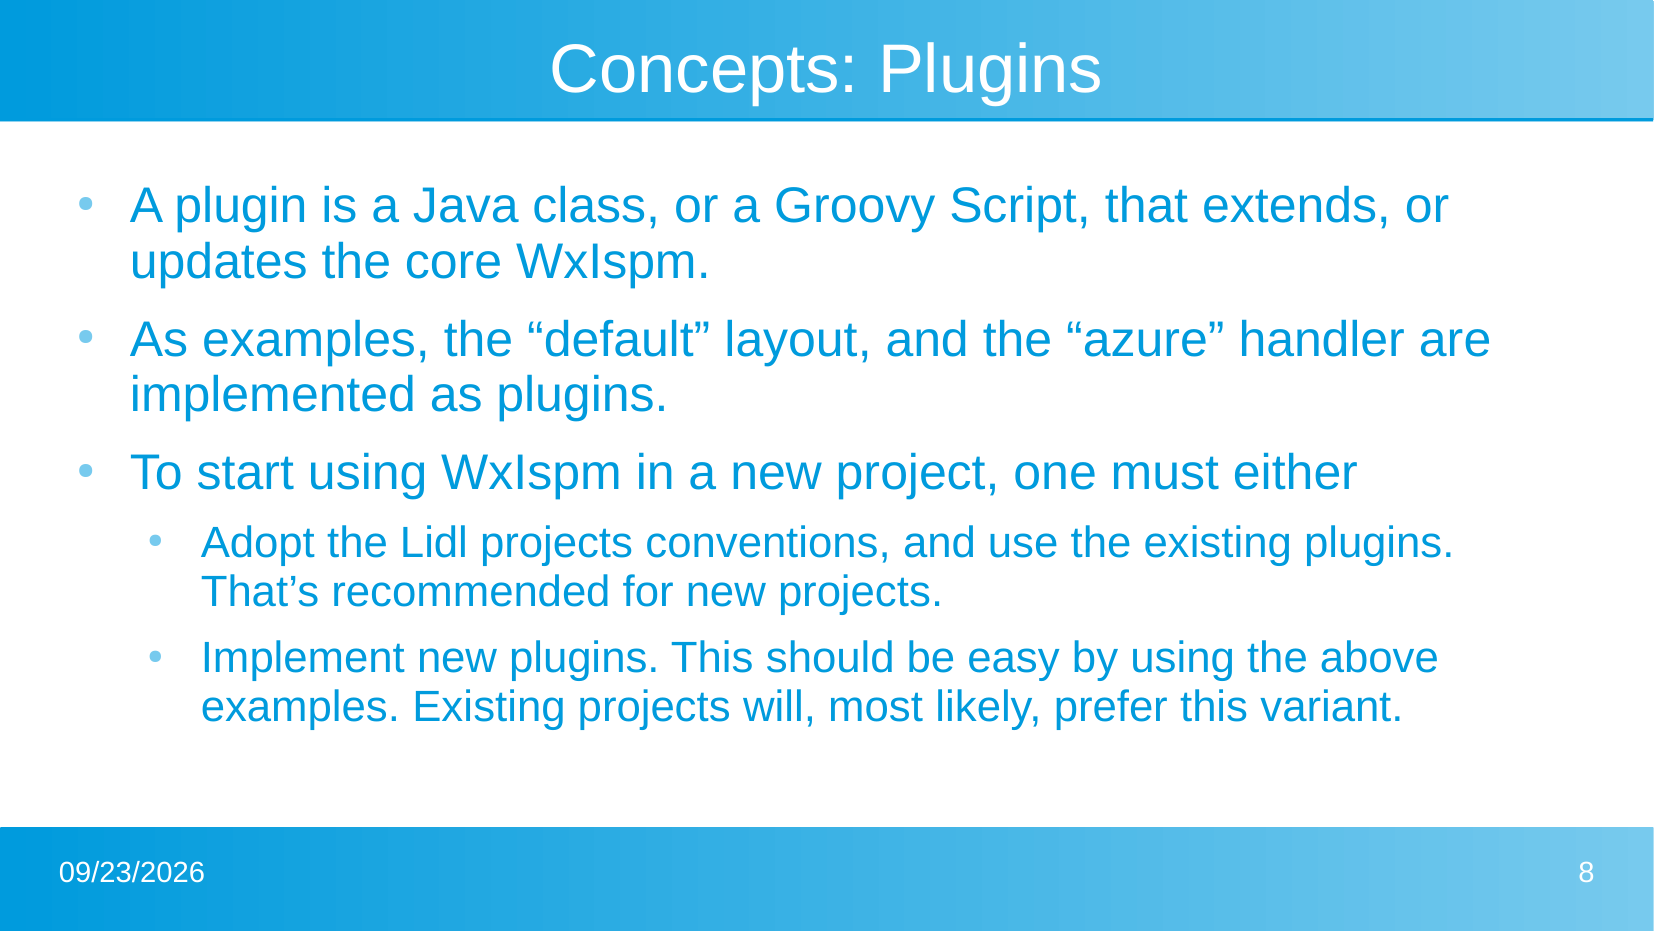

# Concepts: Plugins
A plugin is a Java class, or a Groovy Script, that extends, or updates the core WxIspm.
As examples, the “default” layout, and the “azure” handler are implemented as plugins.
To start using WxIspm in a new project, one must either
Adopt the Lidl projects conventions, and use the existing plugins. That’s recommended for new projects.
Implement new plugins. This should be easy by using the above examples. Existing projects will, most likely, prefer this variant.
8